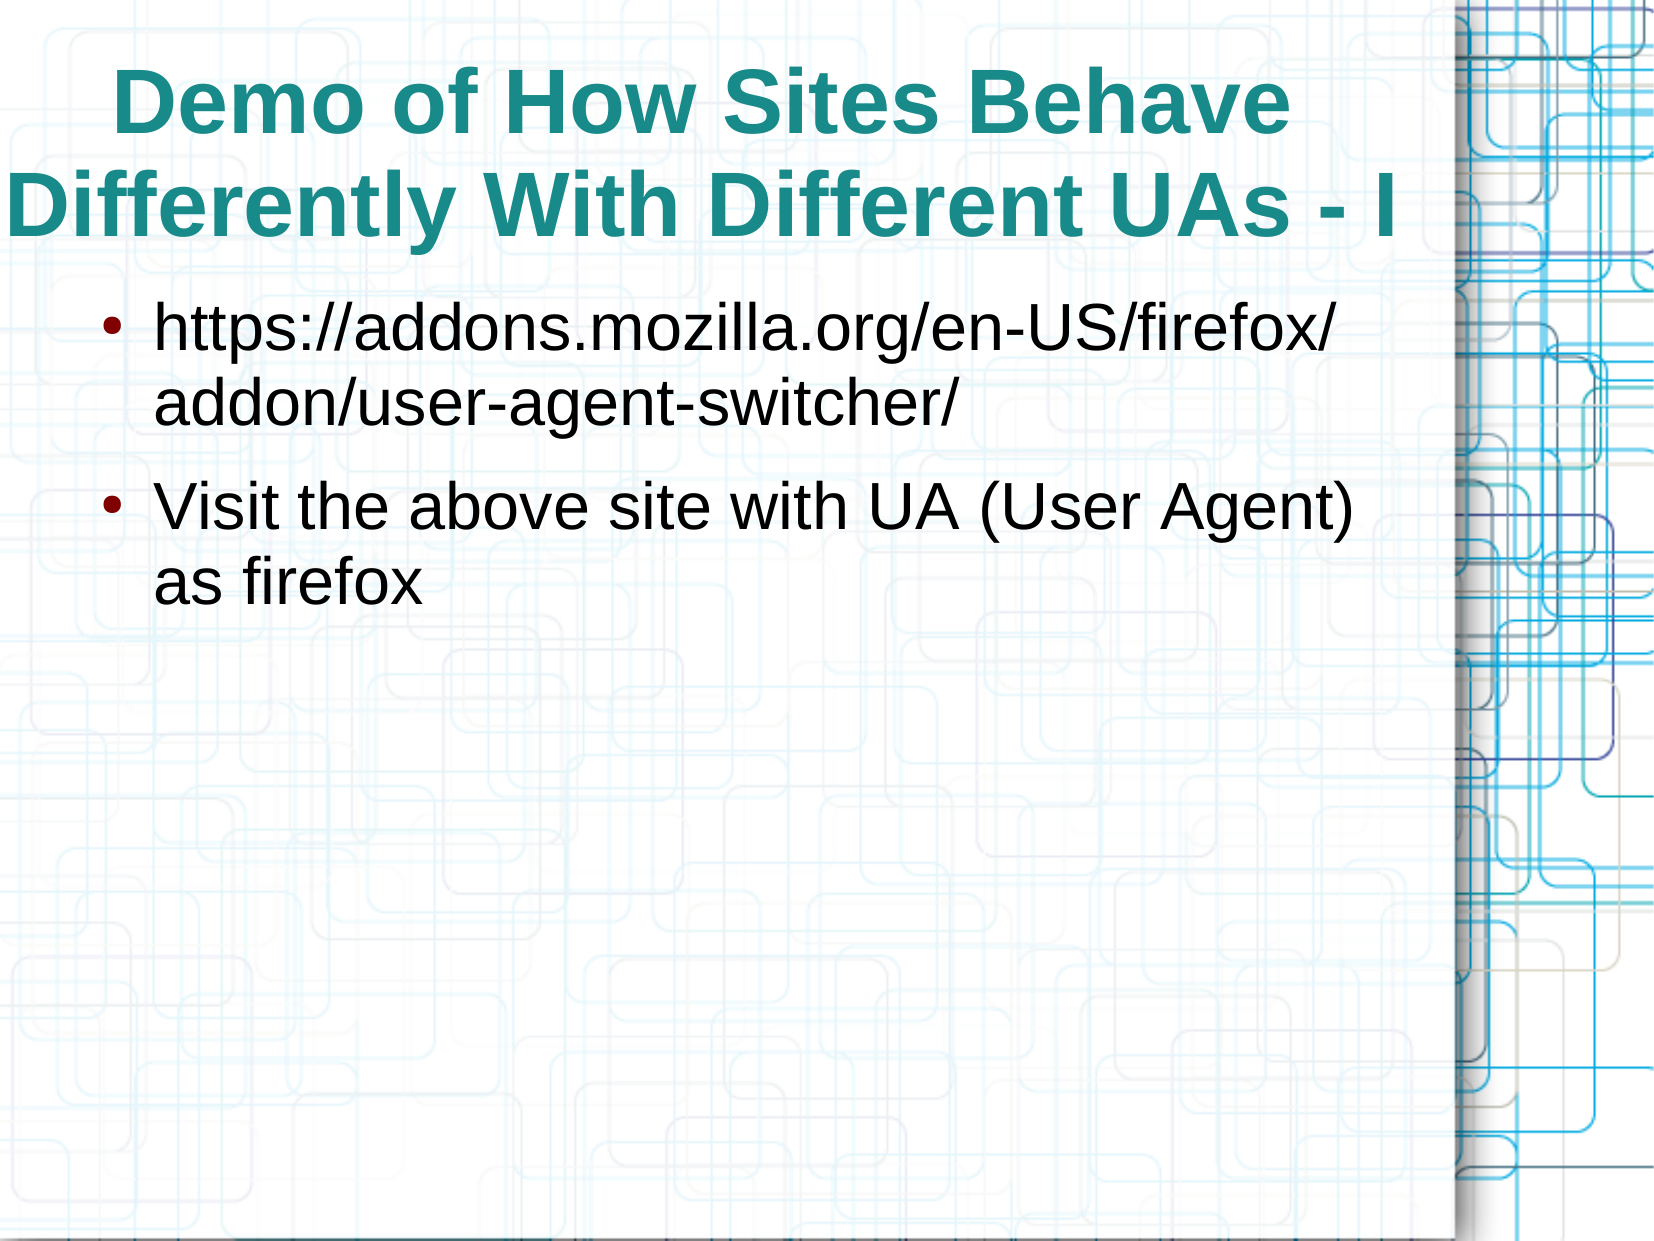

# Demo of How Sites Behave Differently With Different UAs - I
https://addons.mozilla.org/en-US/firefox/addon/user-agent-switcher/
Visit the above site with UA (User Agent) as firefox